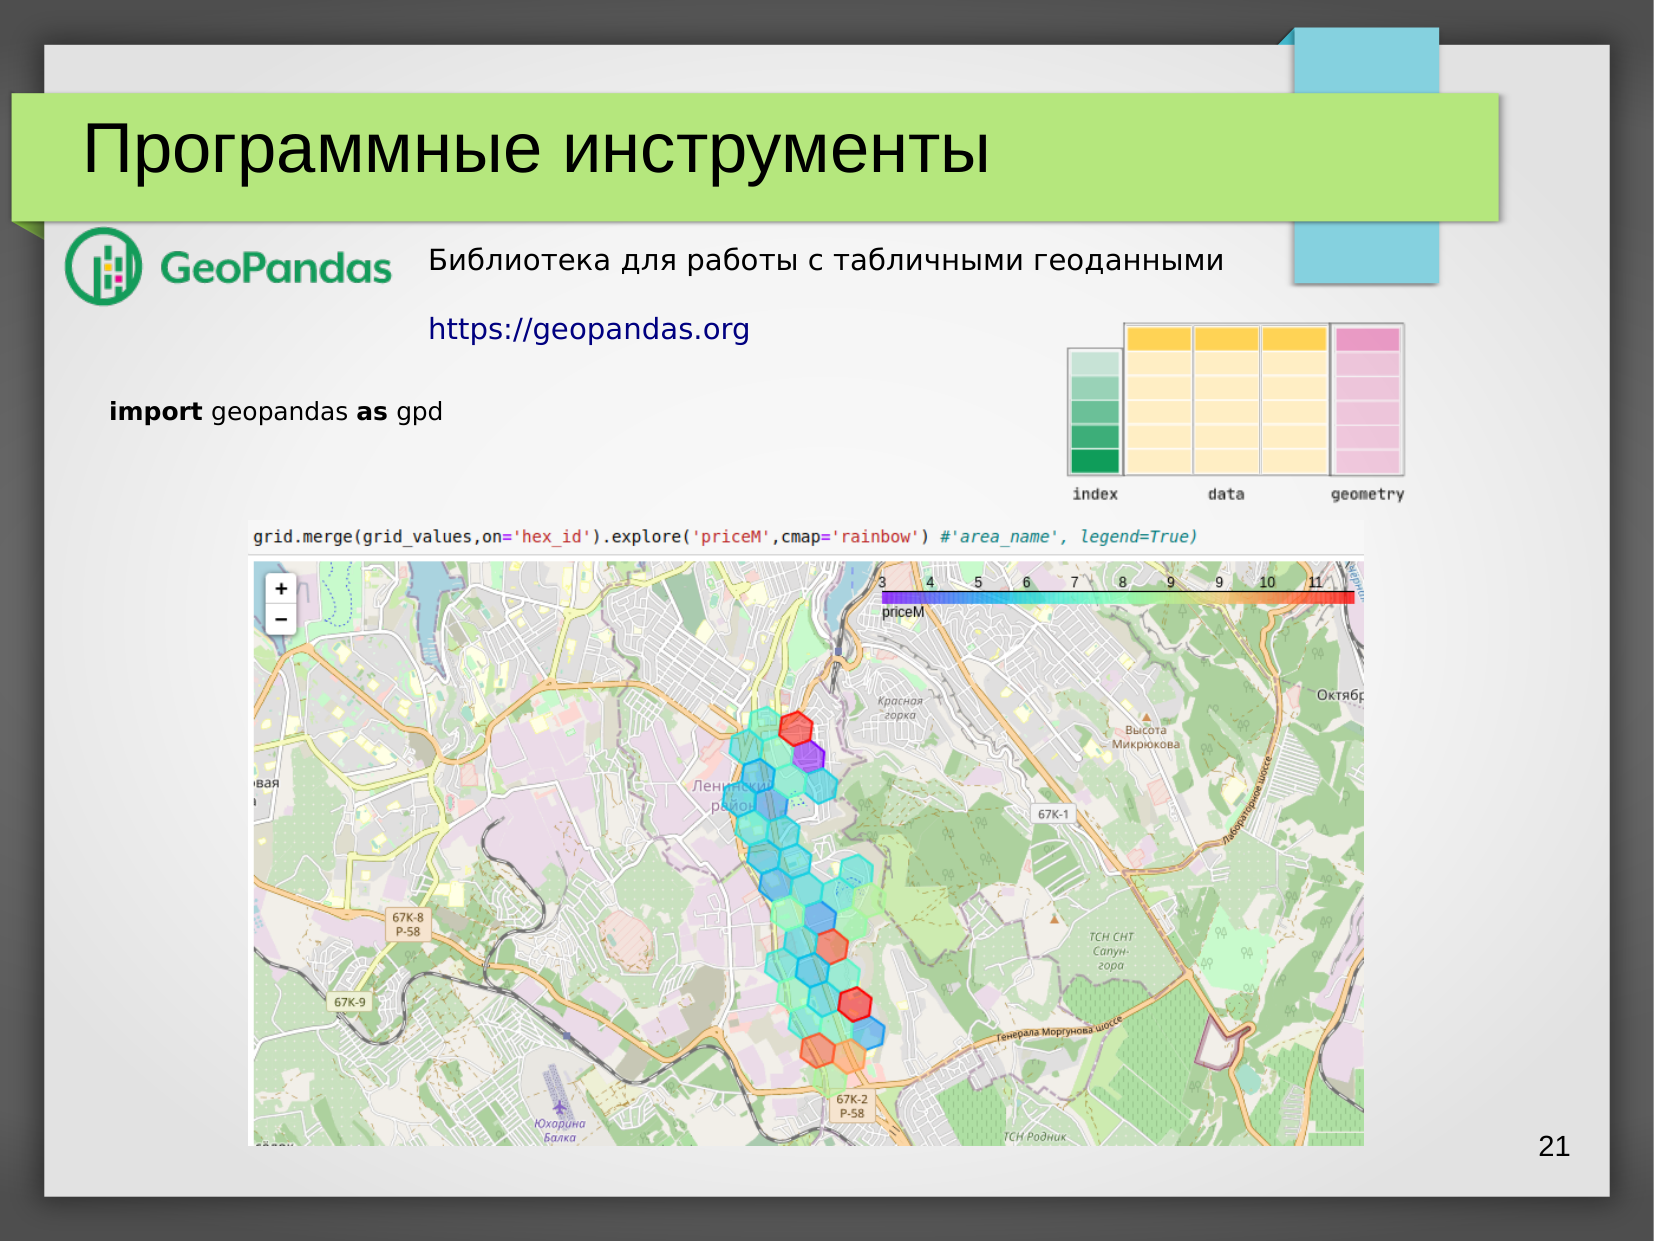

# Программные инструменты
Библиотека для работы с табличными геоданными
https://geopandas.org
import geopandas as gpd
21